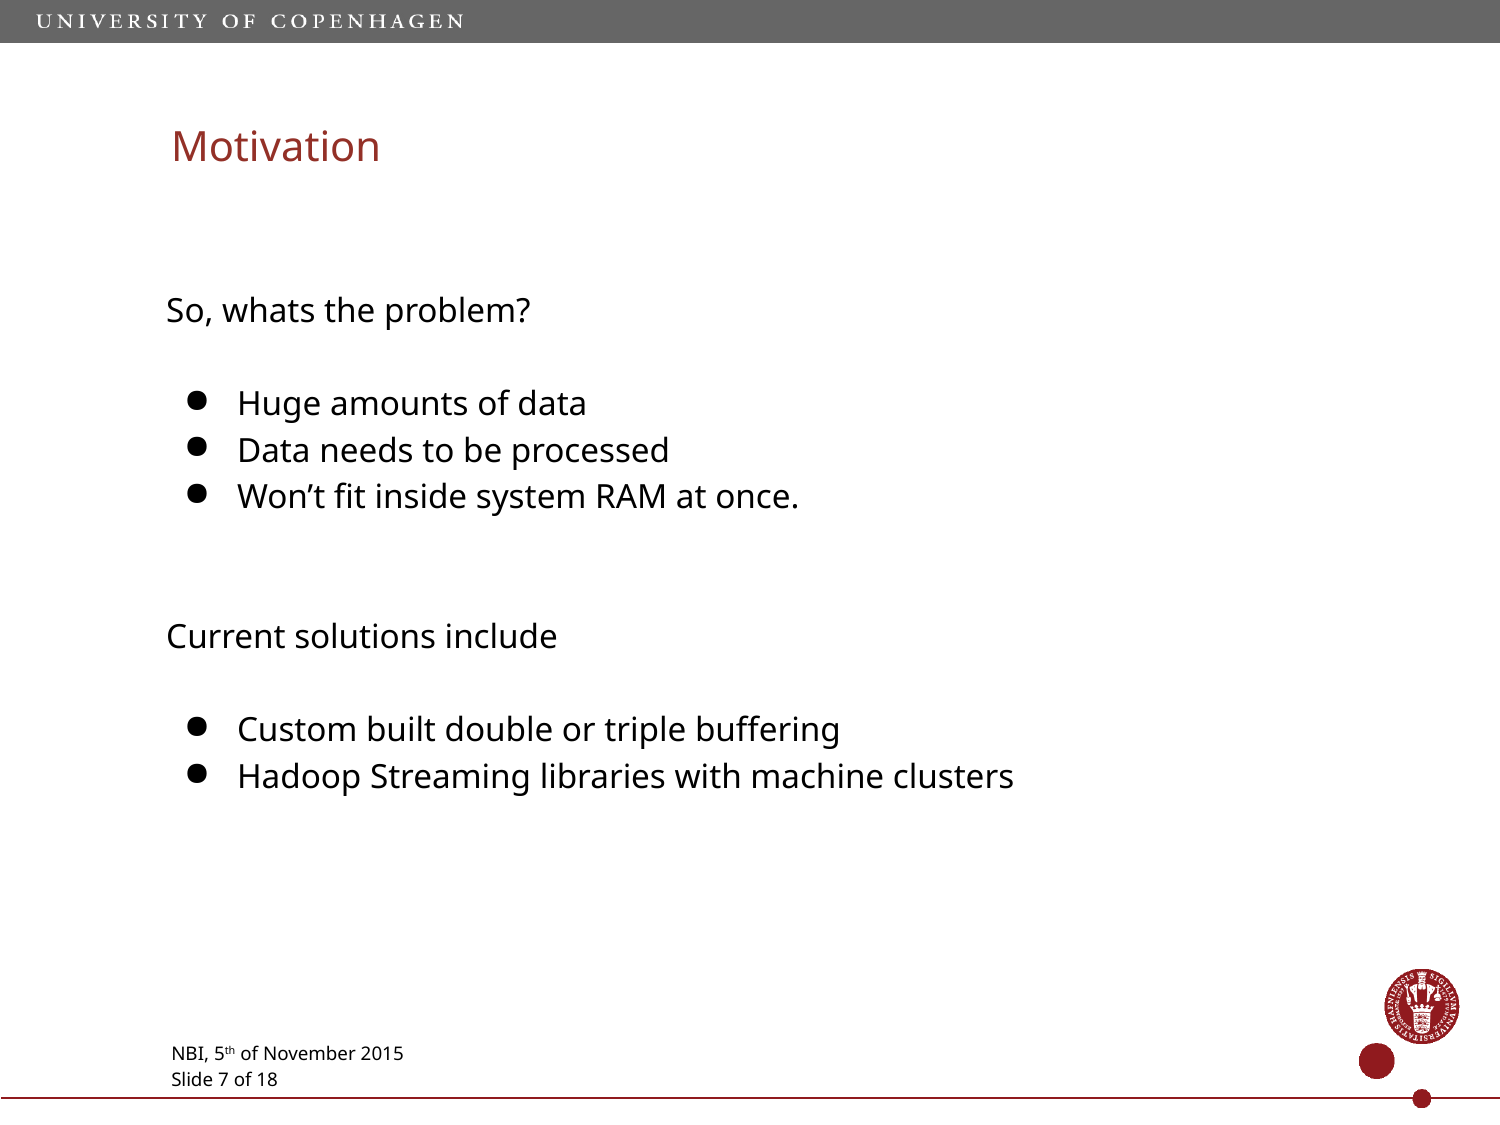

# Motivation
So, whats the problem?
Huge amounts of data
Data needs to be processed
Won’t fit inside system RAM at once.
Current solutions include
Custom built double or triple buffering
Hadoop Streaming libraries with machine clusters
NBI, 5th of November 2015
Slide of 18